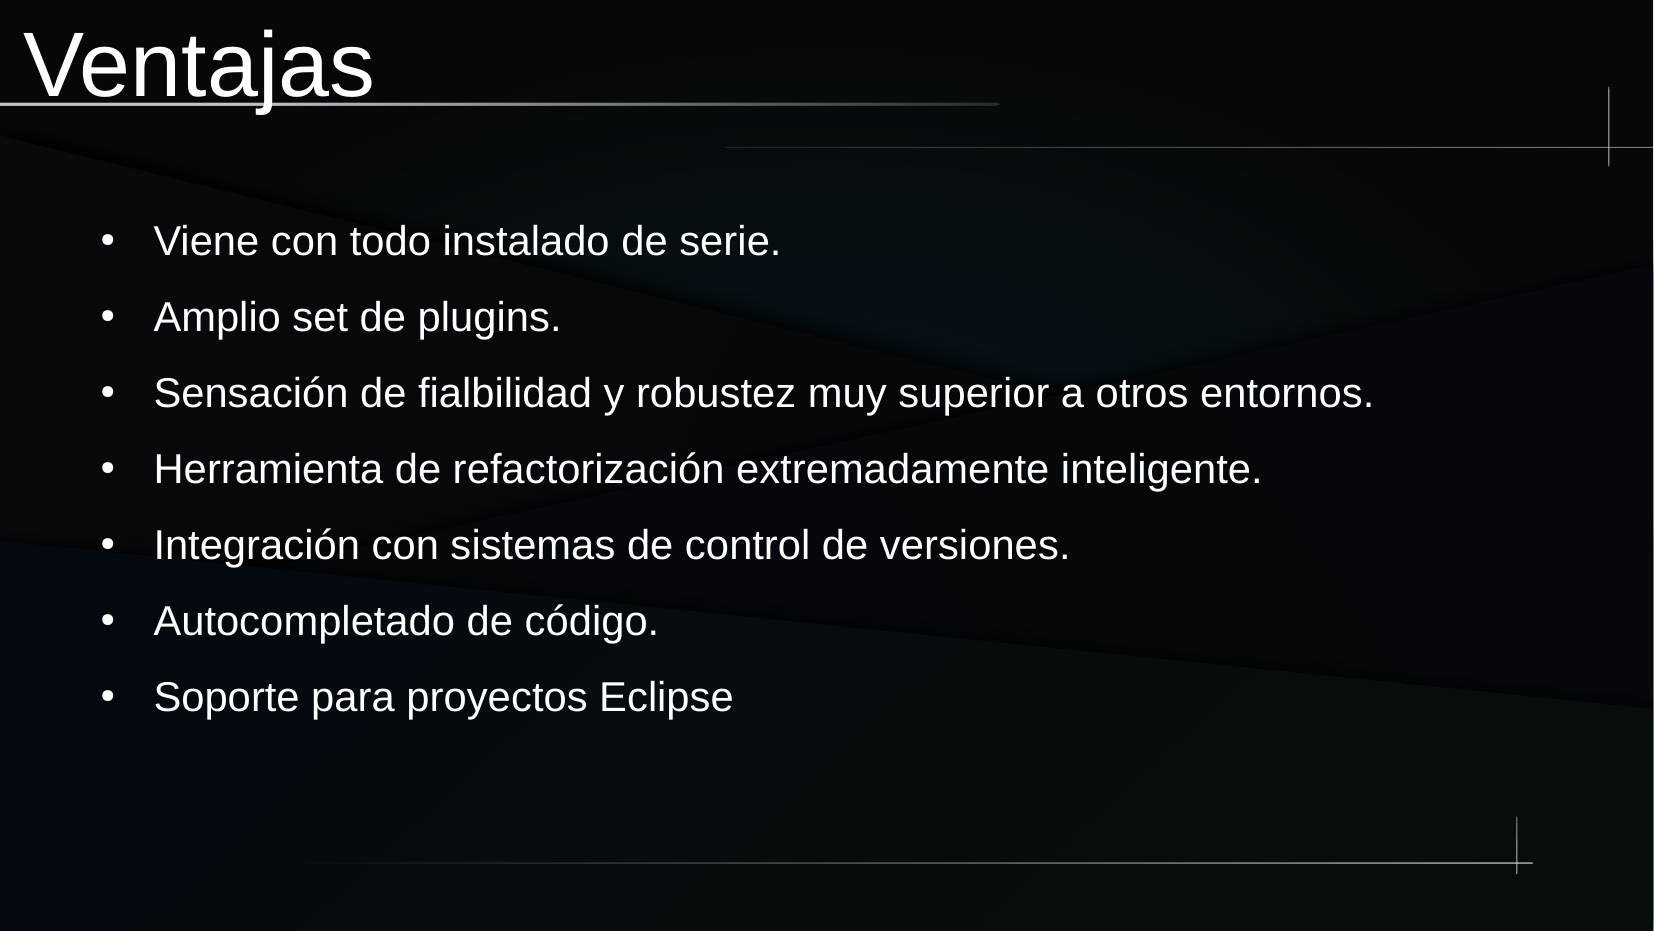

# Ventajas
Viene con todo instalado de serie.
Amplio set de plugins.
Sensación de fialbilidad y robustez muy superior a otros entornos.
Herramienta de refactorización extremadamente inteligente.
Integración con sistemas de control de versiones.
Autocompletado de código.
Soporte para proyectos Eclipse